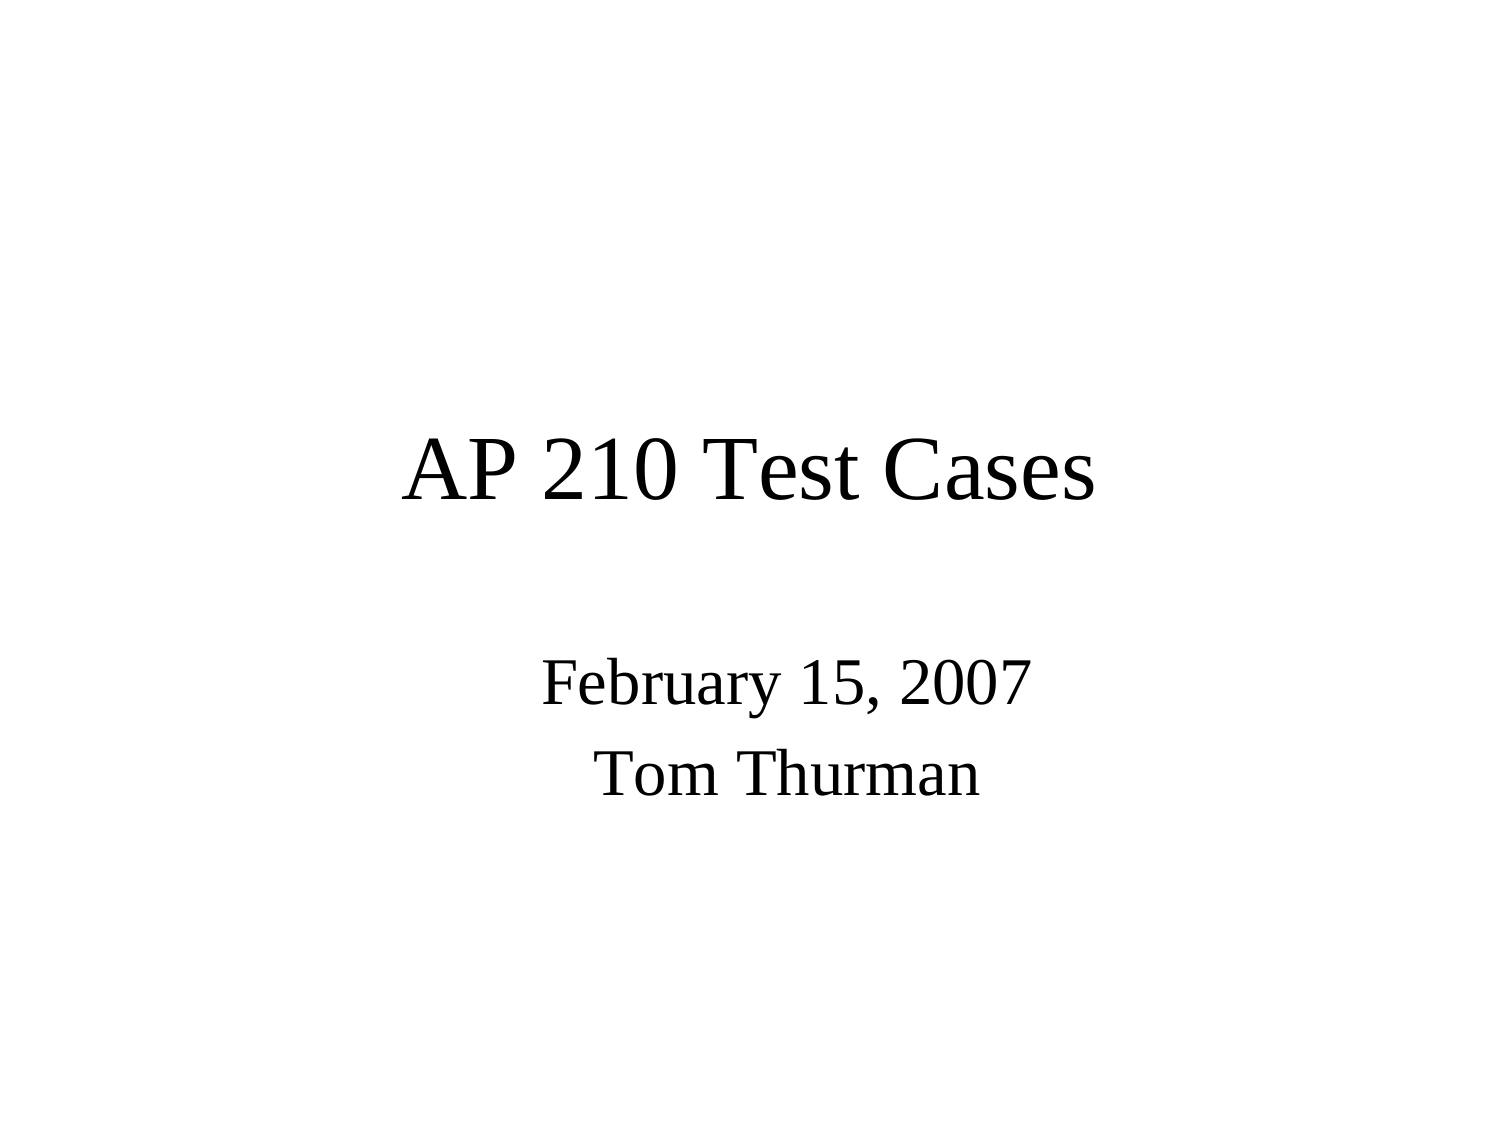

# AP 210 Test Cases
February 15, 2007
Tom Thurman